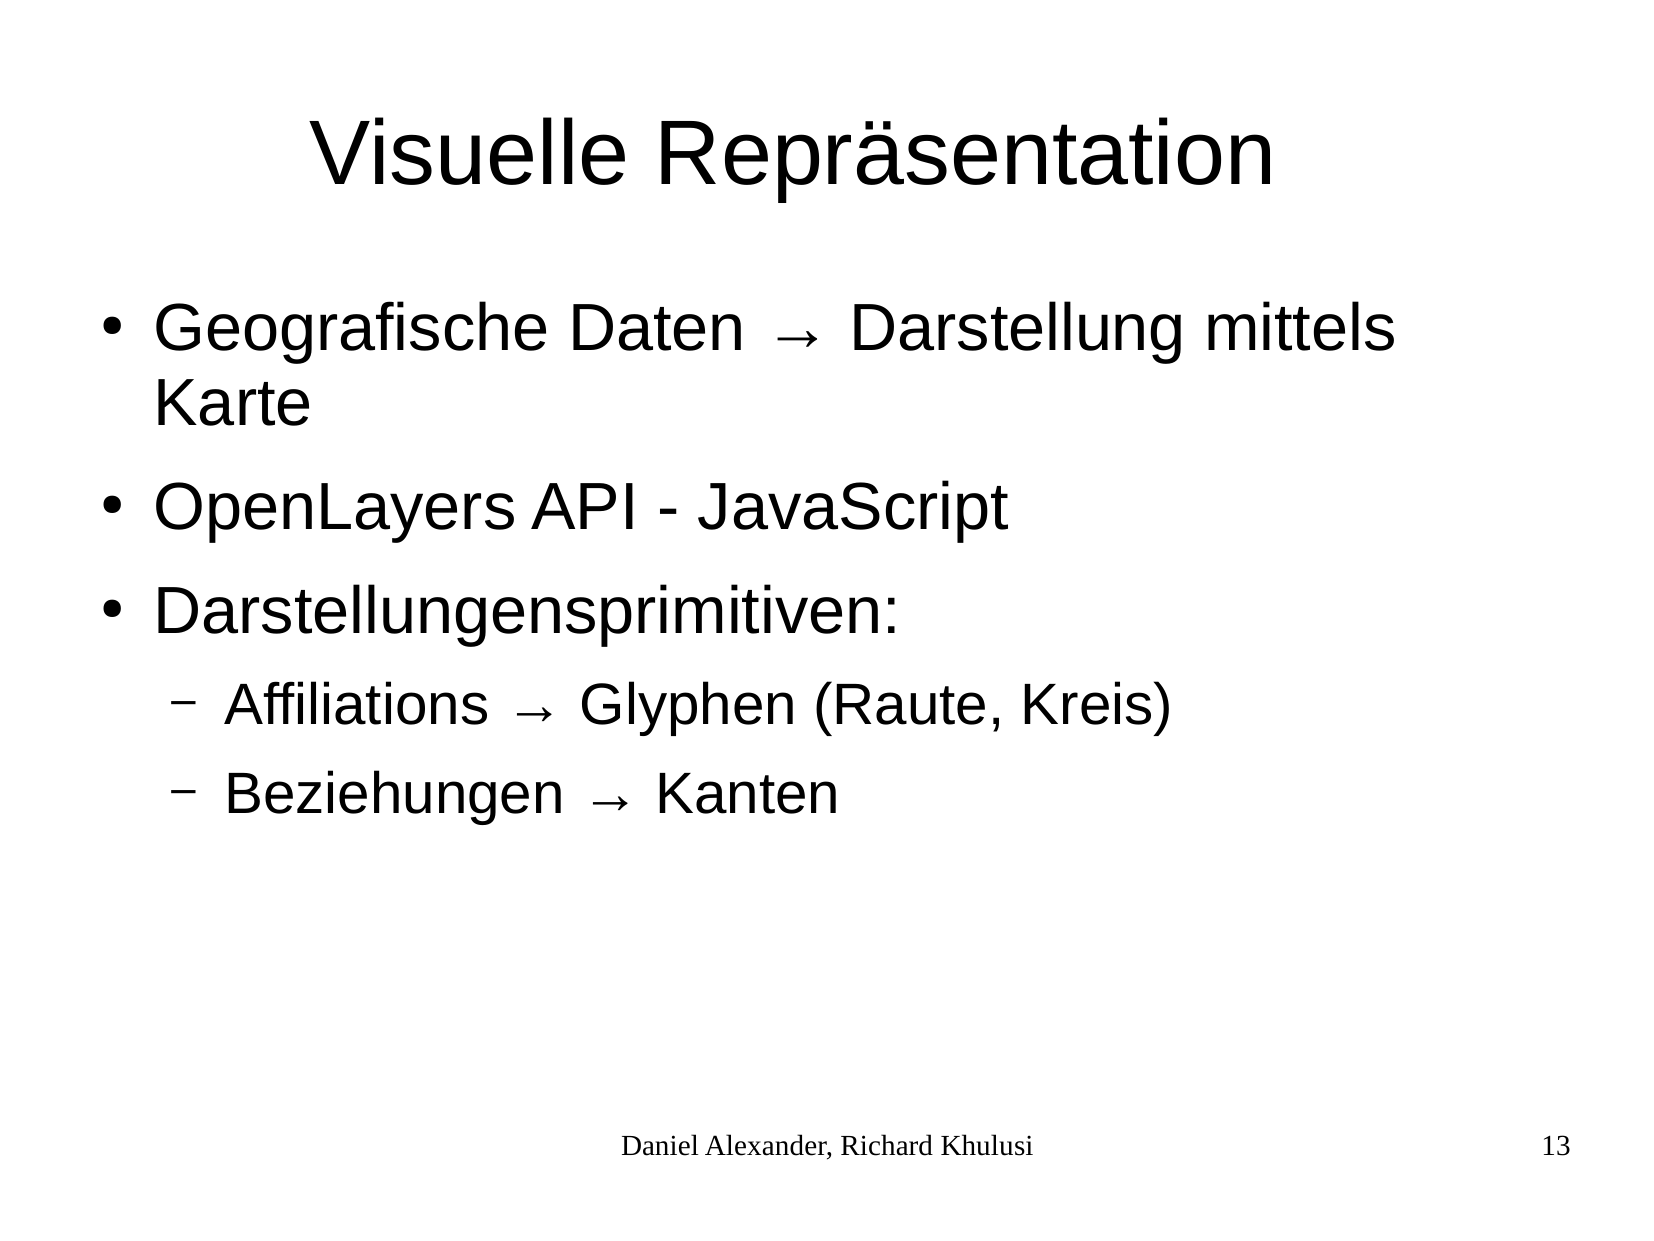

# Visuelle Repräsentation
Geografische Daten → Darstellung mittels Karte
OpenLayers API - JavaScript
Darstellungensprimitiven:
Affiliations → Glyphen (Raute, Kreis)
Beziehungen → Kanten
Daniel Alexander, Richard Khulusi
13